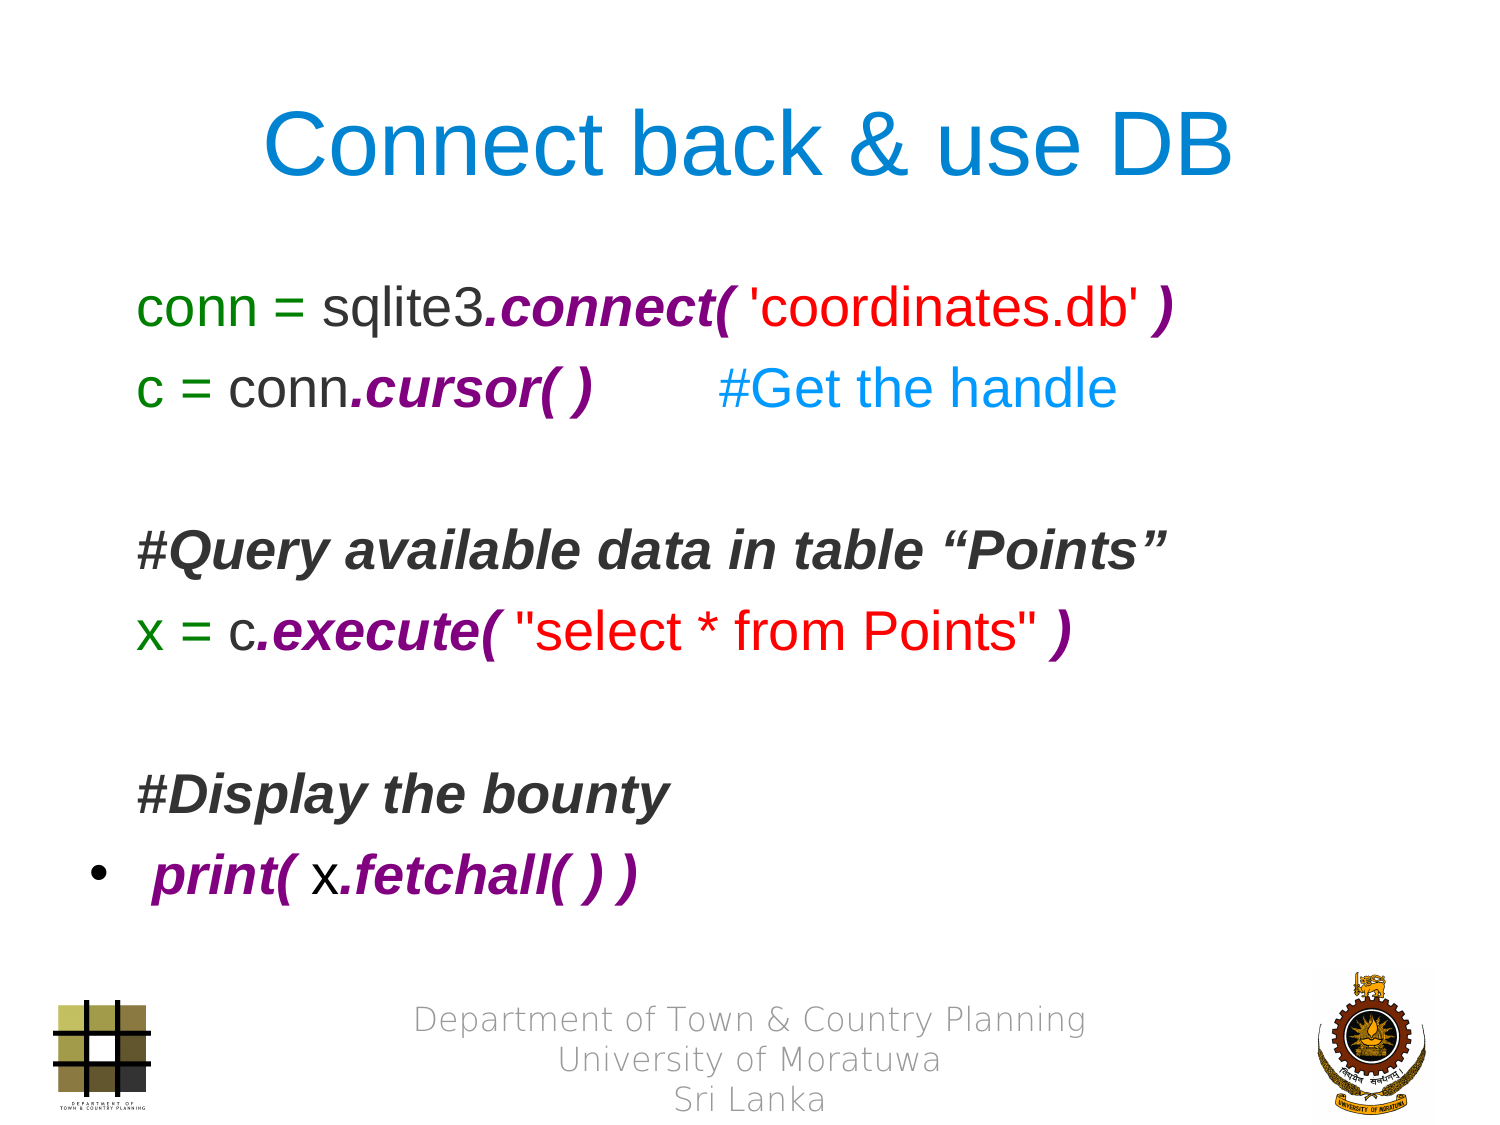

# Connect back & use DB
conn = sqlite3.connect( 'coordinates.db' )
c = conn.cursor( ) 	#Get the handle
#Query available data in table “Points”
x = c.execute( "select * from Points" )
#Display the bounty
 print( x.fetchall( ) )